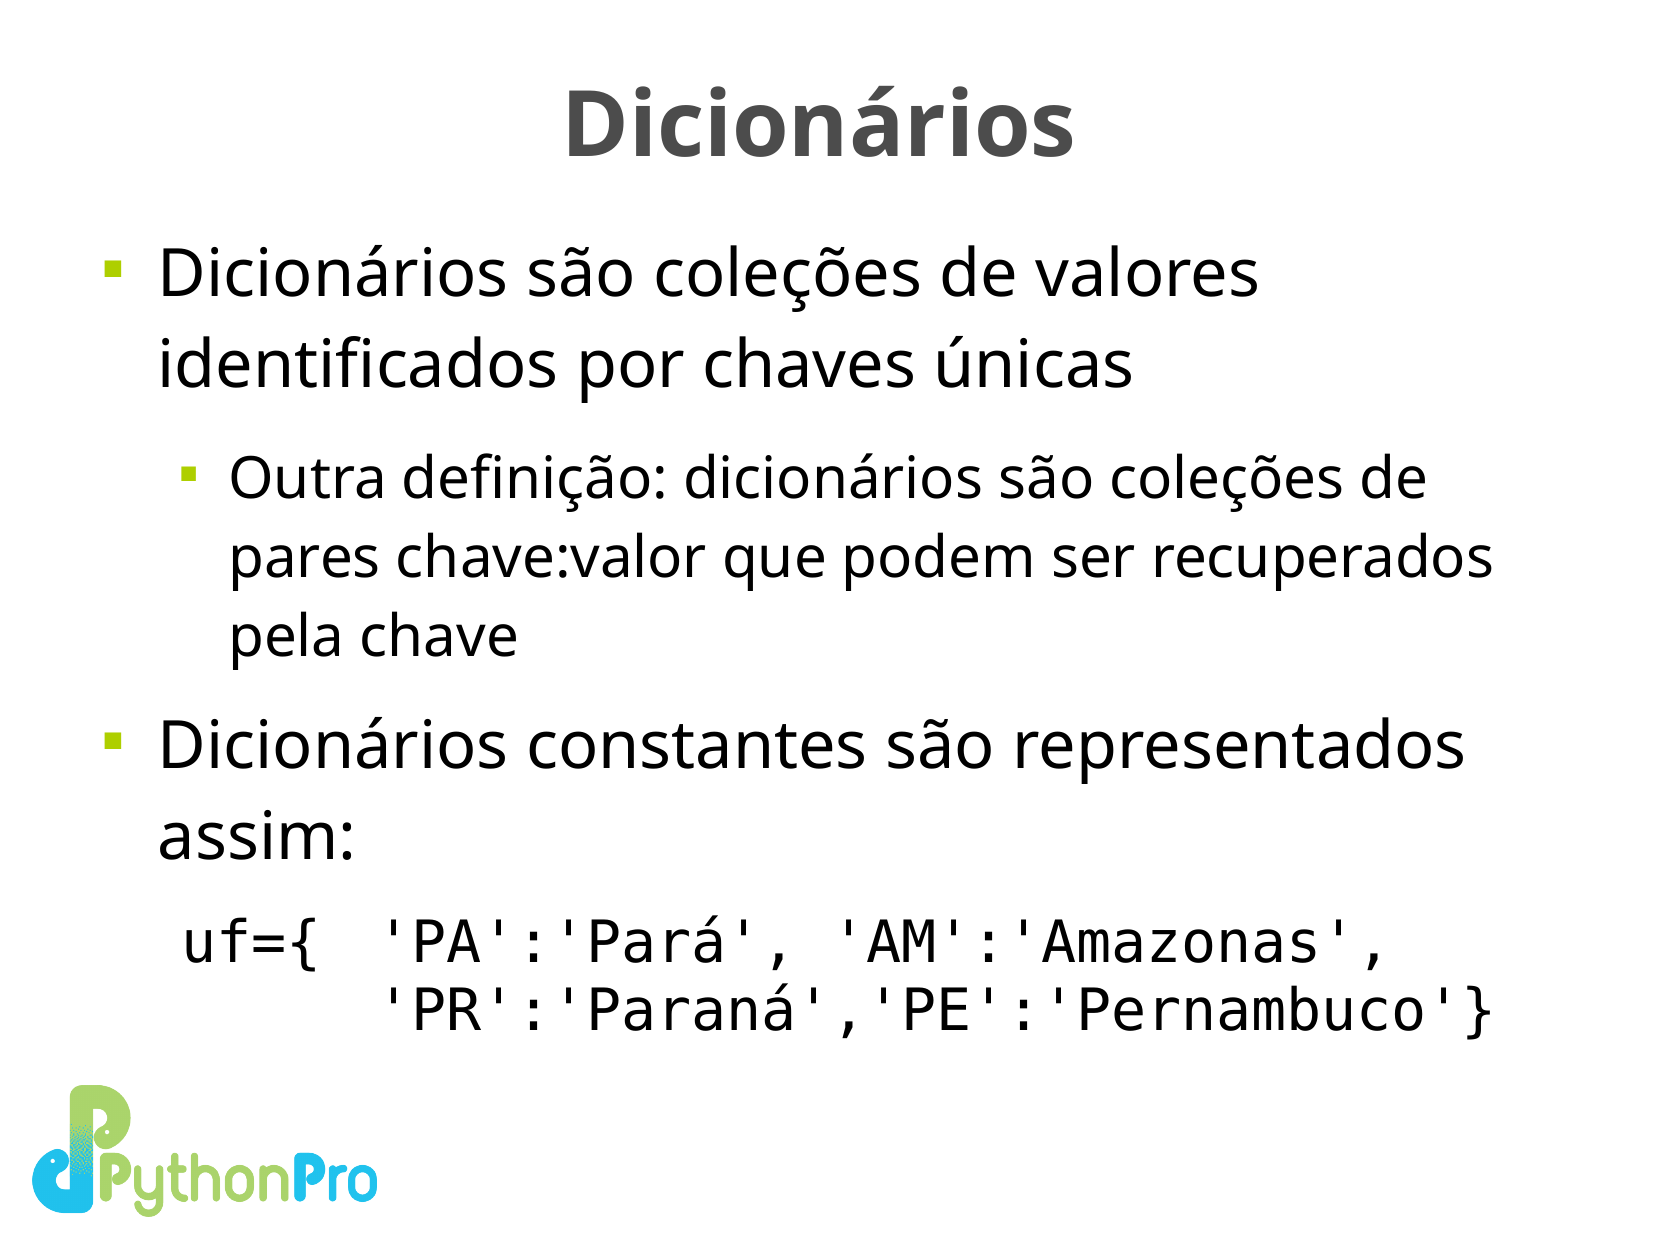

# Dicionários
Dicionários são coleções de valores identificados por chaves únicas
Outra definição: dicionários são coleções de pares chave:valor que podem ser recuperados pela chave
Dicionários constantes são representados assim:
uf={	'PA':'Pará', 'AM':'Amazonas',
	 	'PR':'Paraná','PE':'Pernambuco'}